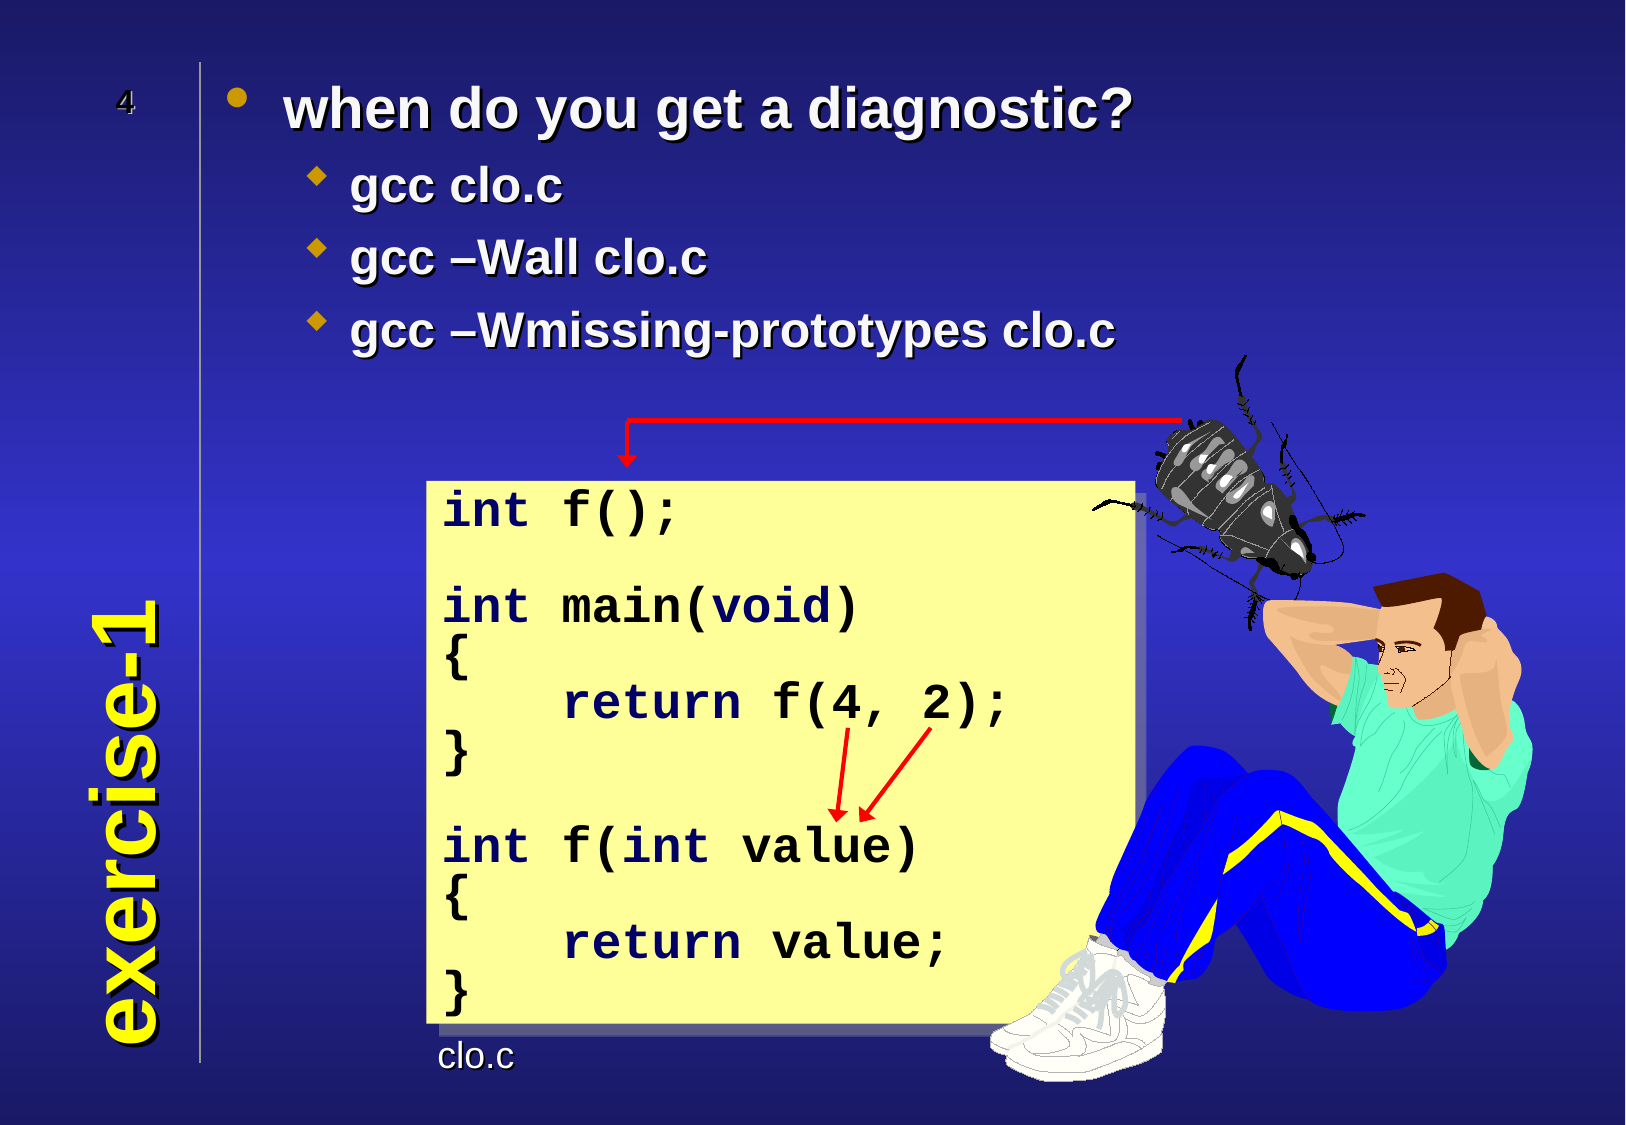

4
when do you get a diagnostic?
gcc clo.c
gcc –Wall clo.c
gcc –Wmissing-prototypes clo.c
int f();
int main(void)
{
 return f(4, 2);
}
int f(int value)
{
 return value;
}
# exercise-1
clo.c